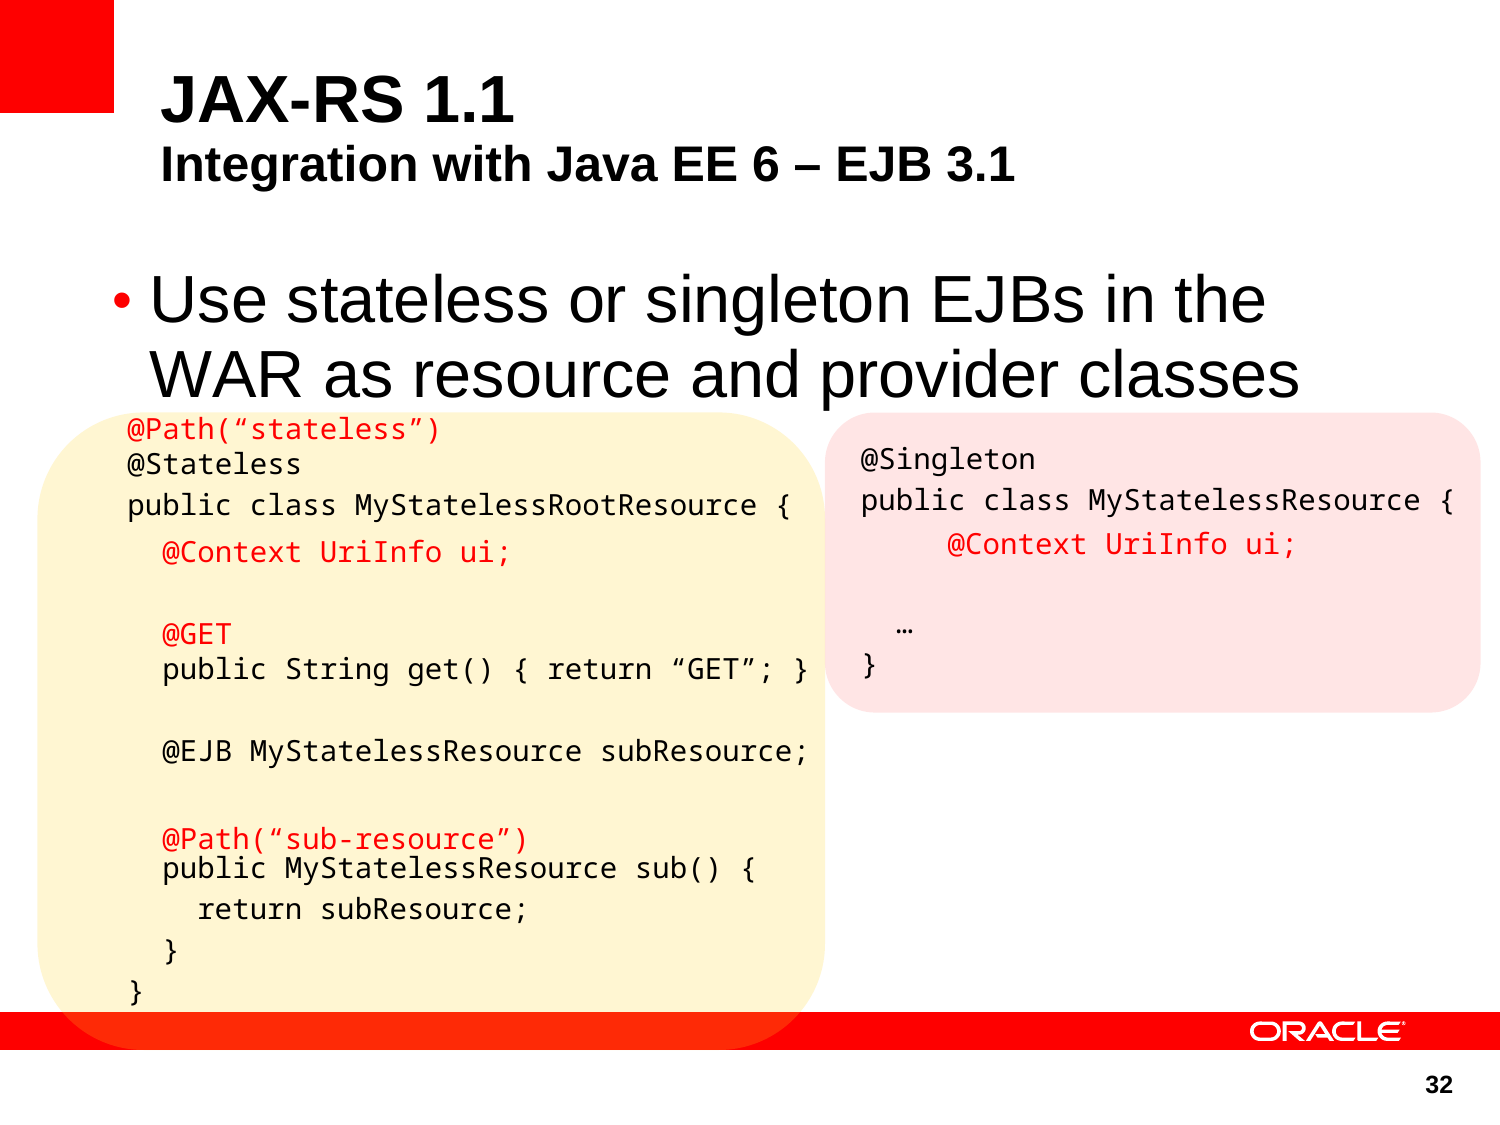

# JAX-RS 1.1 Integration with Java EE 6 – EJB 3.1
Use stateless or singleton EJBs in the WAR as resource and provider classes
@Stateless
public class MyStatelessRootResource {
 public String get() { return “GET”; }
 @EJB MyStatelessResource subResource;
 public MyStatelessResource sub() {
 return subResource;
 }
}
@Path(“stateless”)
 @Context UriInfo ui;
 @GET
 @Path(“sub-resource”)
@Singleton
public class MyStatelessResource {
 …
}
 @Context UriInfo ui;